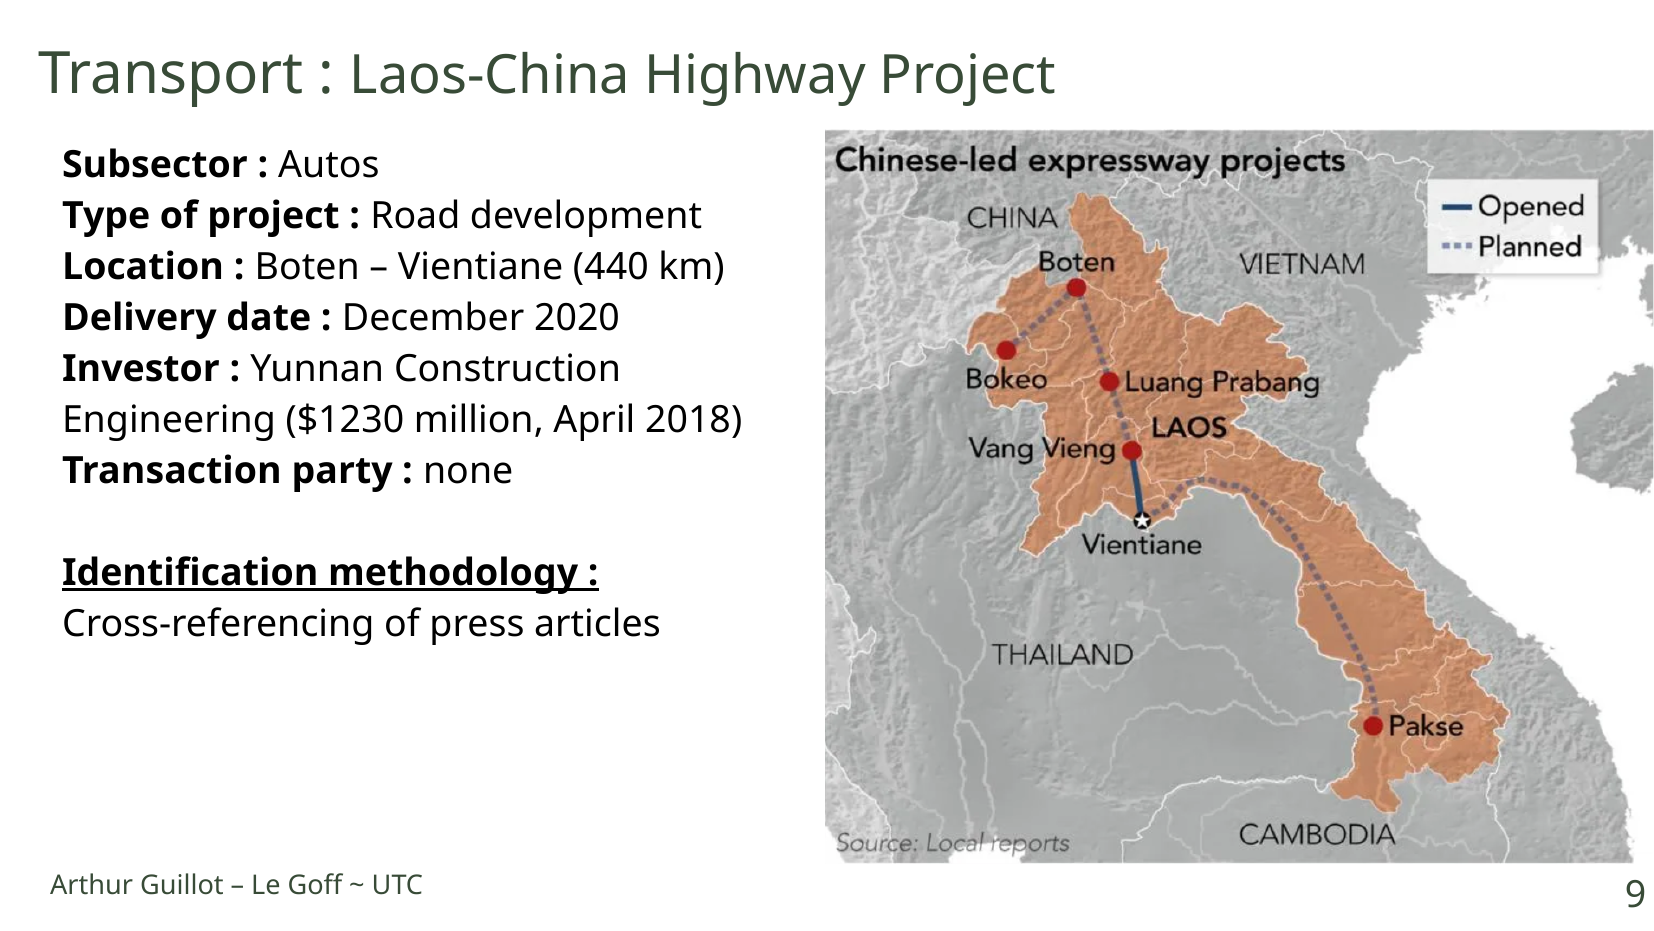

Transport : Laos-China Highway Project
Subsector : Autos
Type of project : Road development
Location : Boten – Vientiane (440 km)
Delivery date : December 2020
Investor : Yunnan Construction
Engineering ($1230 million, April 2018)
Transaction party : none
Identification methodology :
Cross-referencing of press articles
Arthur Guillot – Le Goff ~ UTC